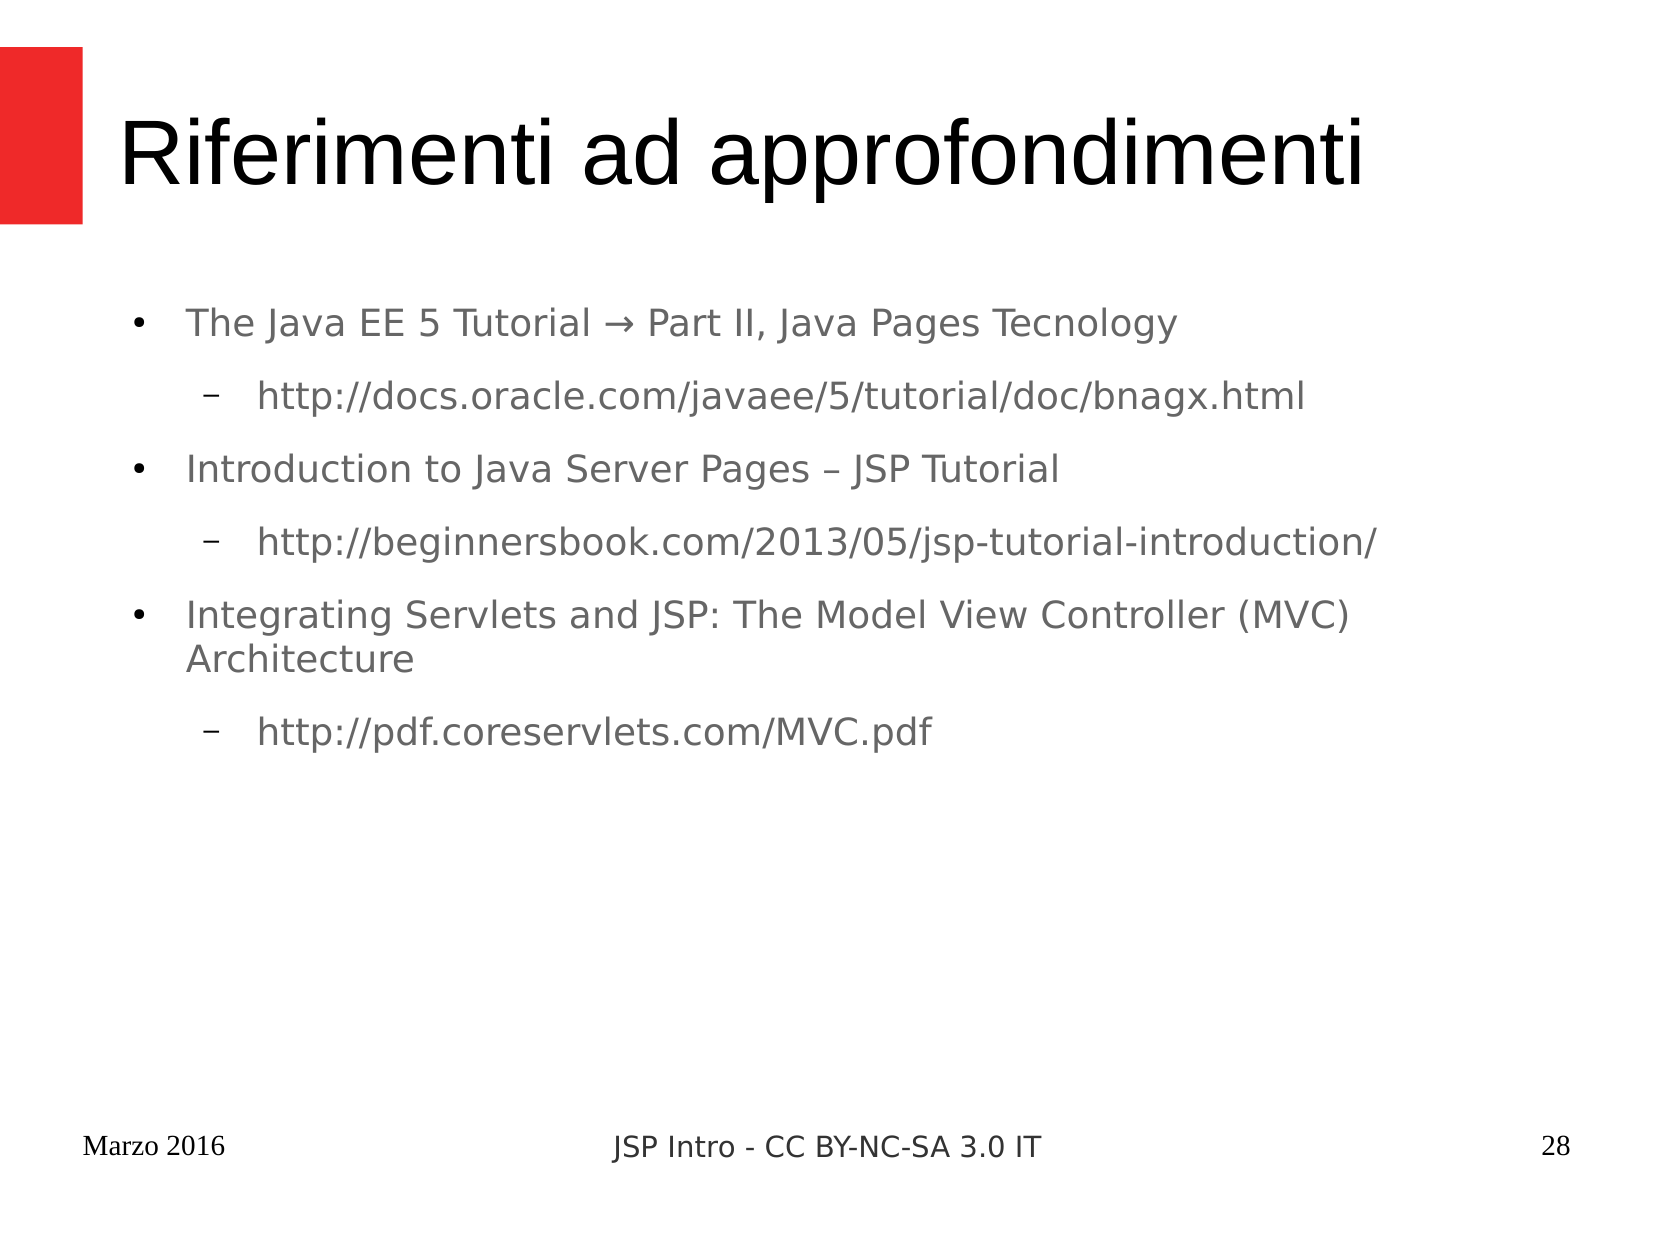

# Riferimenti ad approfondimenti
The Java EE 5 Tutorial → Part II, Java Pages Tecnology
http://docs.oracle.com/javaee/5/tutorial/doc/bnagx.html
Introduction to Java Server Pages – JSP Tutorial
http://beginnersbook.com/2013/05/jsp-tutorial-introduction/
Integrating Servlets and JSP: The Model View Controller (MVC) Architecture
http://pdf.coreservlets.com/MVC.pdf
Your Date Here
Your Footer Here
28